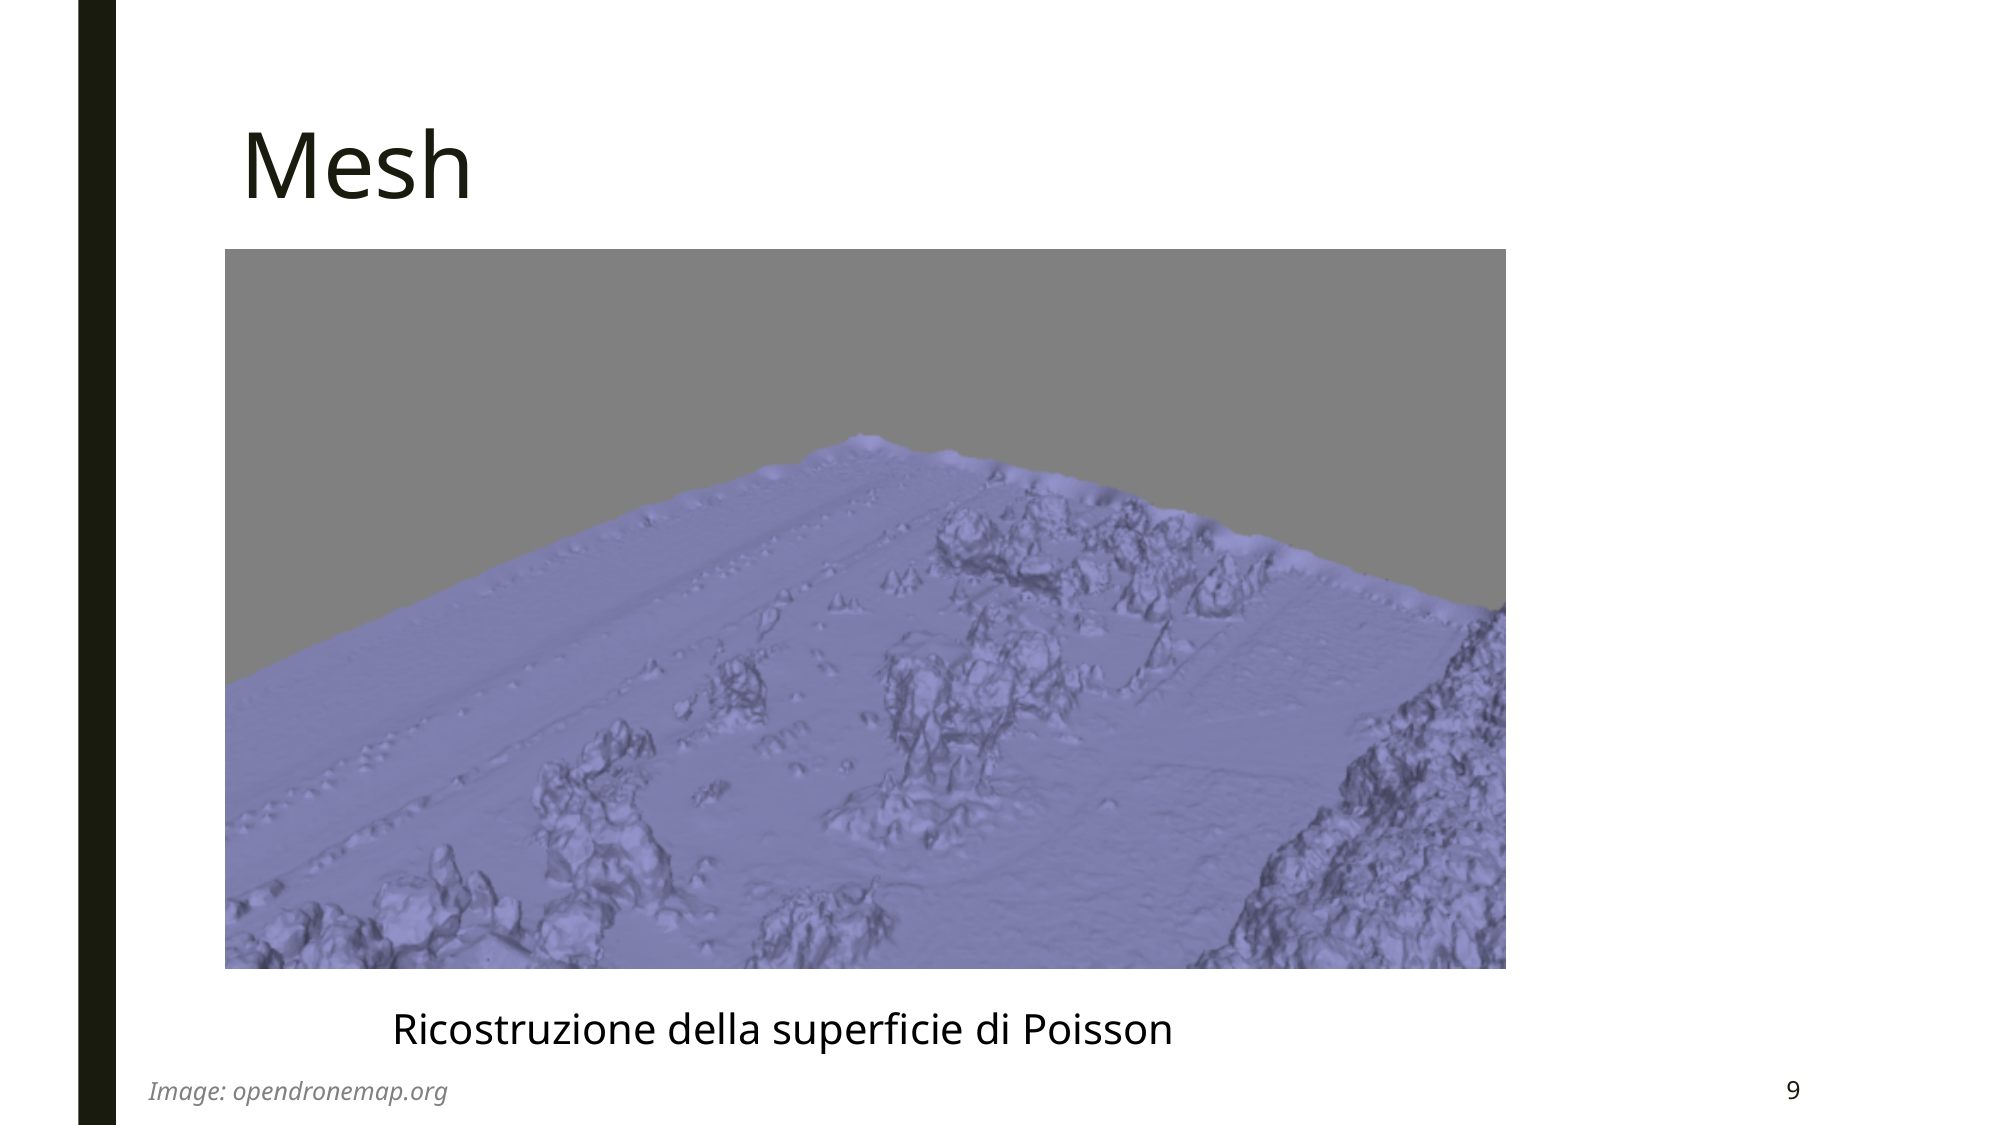

# Mesh
Ricostruzione della superficie di Poisson
Image: opendronemap.org